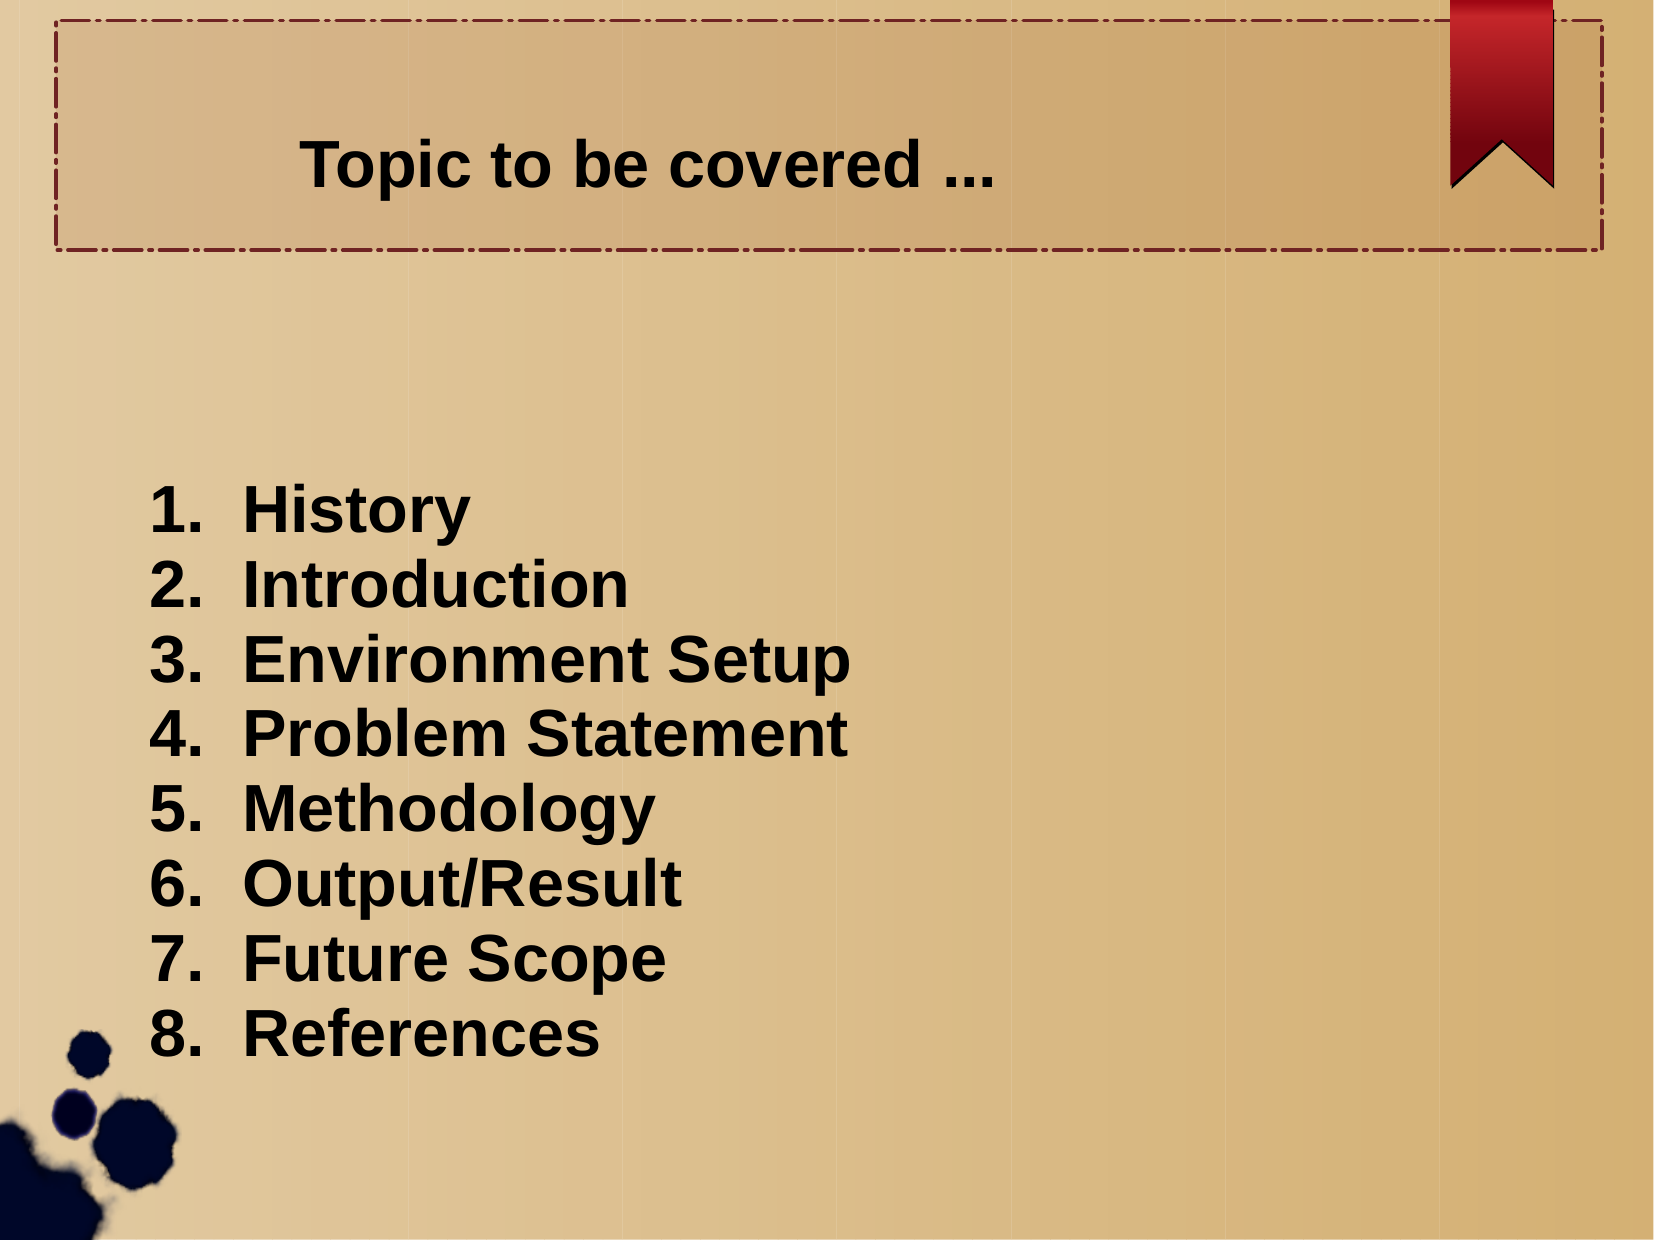

Topic to be covered ...
1. History
2. Introduction
3. Environment Setup
4. Problem Statement
5. Methodology
6. Output/Result
7. Future Scope
8. References